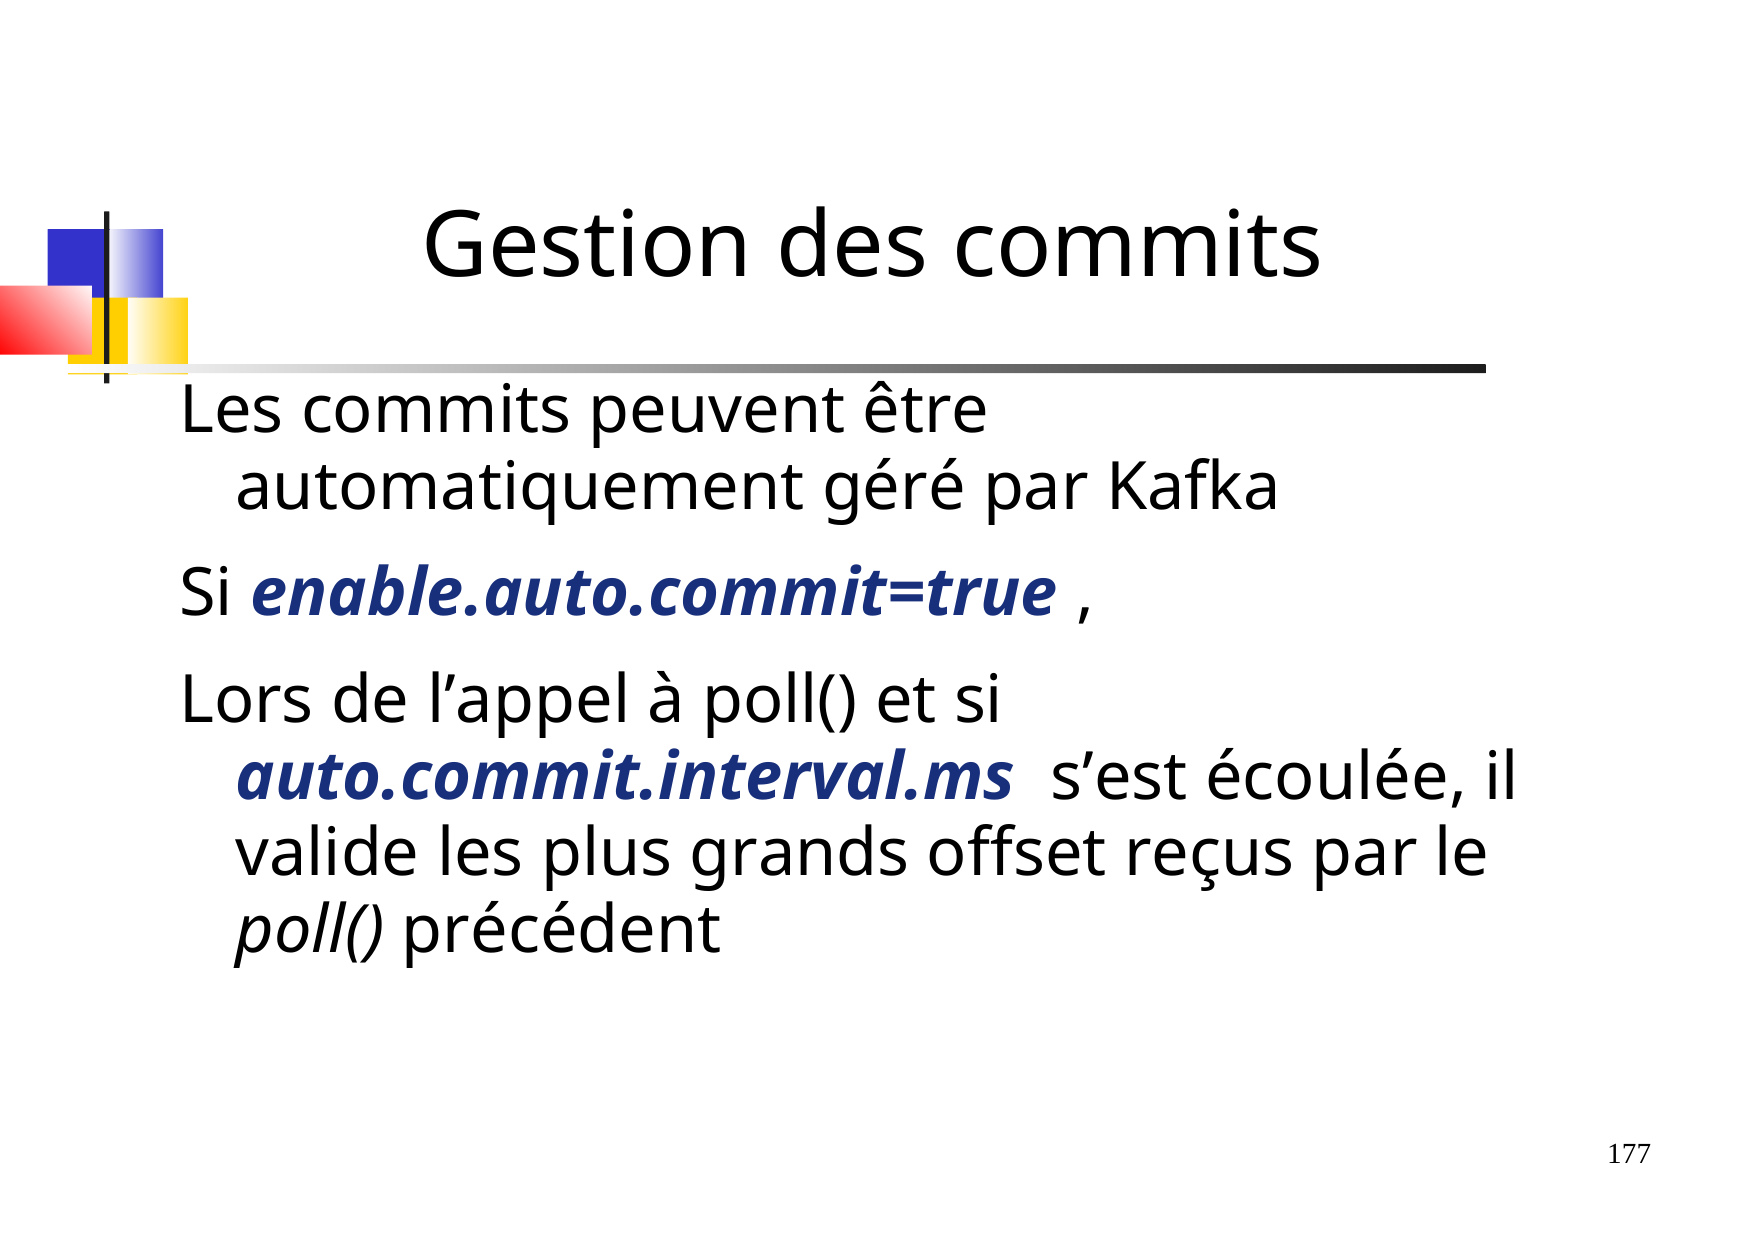

# Gestion des commits
Les commits peuvent être automatiquement géré par Kafka
Si enable.auto.commit=true ,
Lors de l’appel à poll() et si auto.commit.interval.ms s’est écoulée, il valide les plus grands offset reçus par le poll() précédent